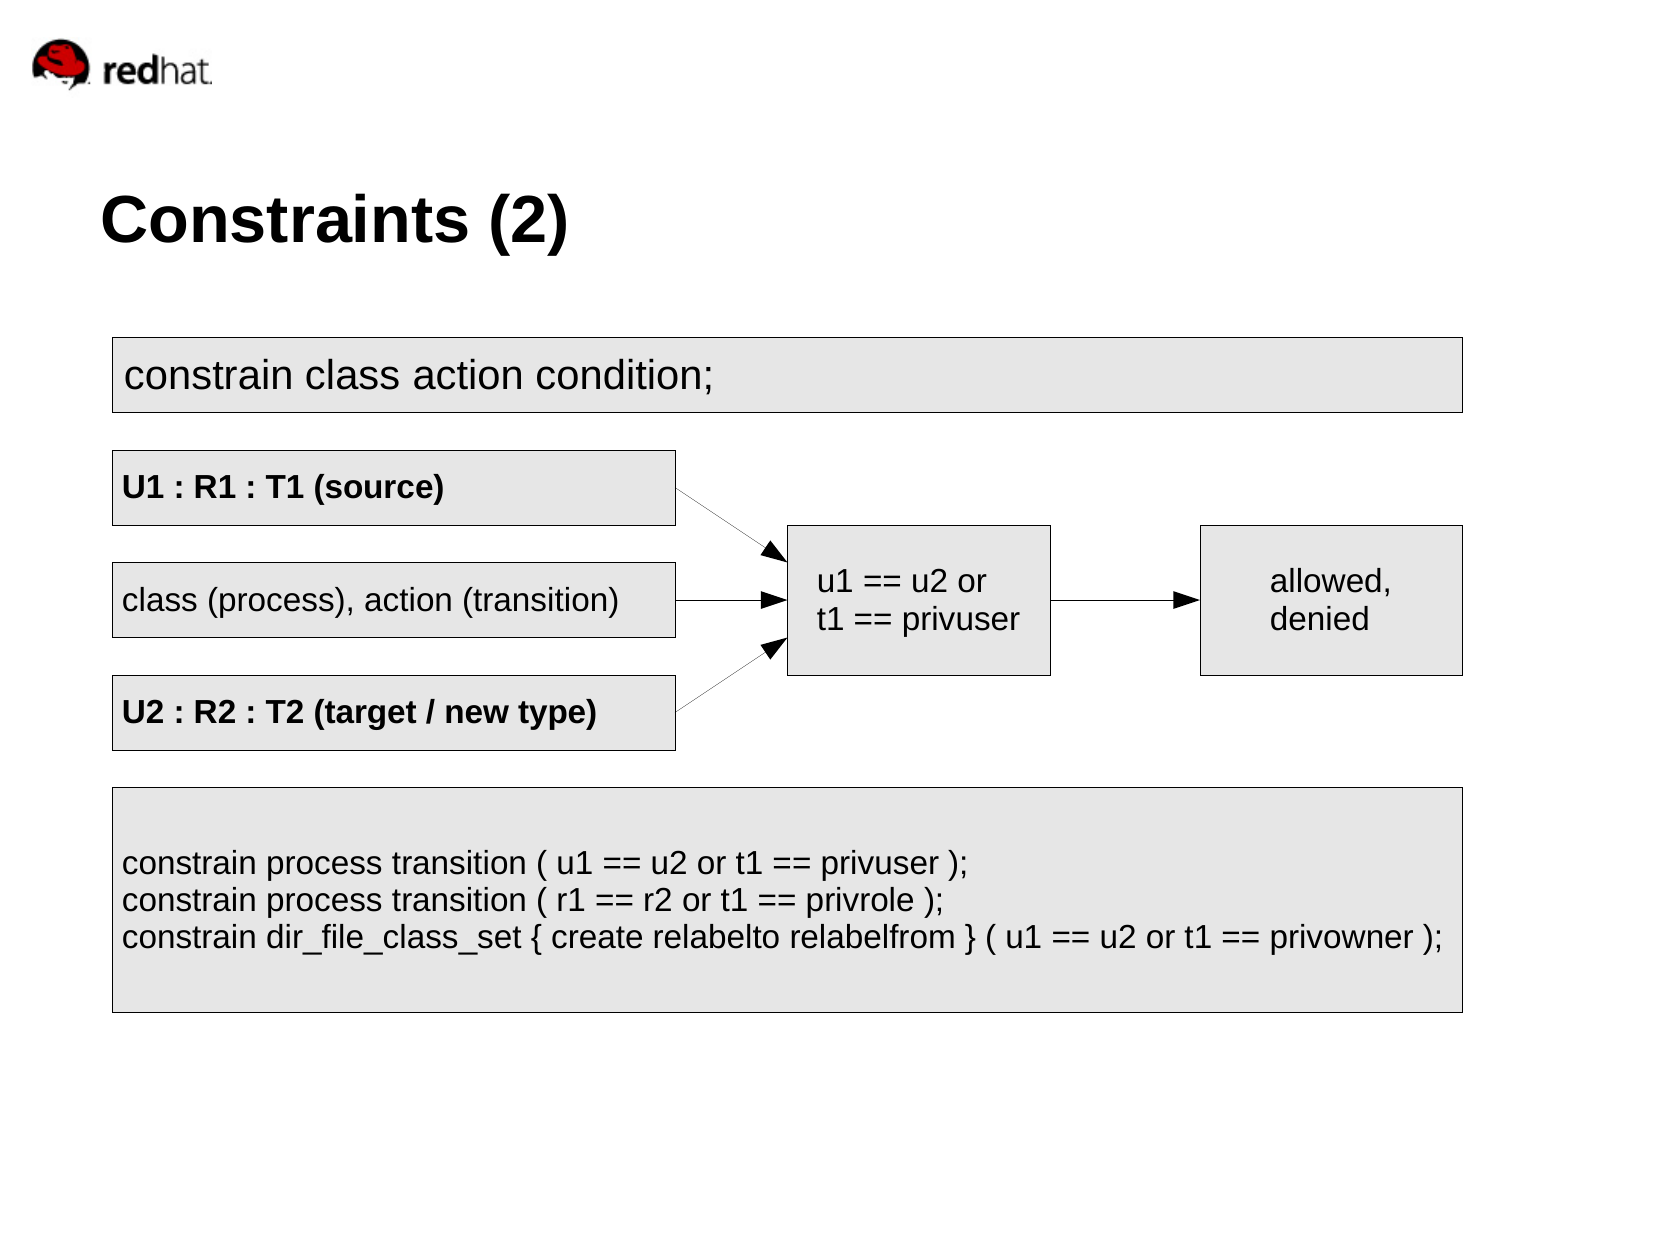

# Constraints (2)
 constrain class 	action condition;
 U1 : R1 : T1 (source)
u1 == u2 or
t1 == privuser
allowed,
denied
 class (process), action (transition)
 U2 : R2 : T2 (target / new type)
 constrain process transition ( u1 == u2 or t1 == privuser );
 constrain process transition ( r1 == r2 or t1 == privrole );
 constrain dir_file_class_set { create relabelto relabelfrom } ( u1 == u2 or t1 == privowner );